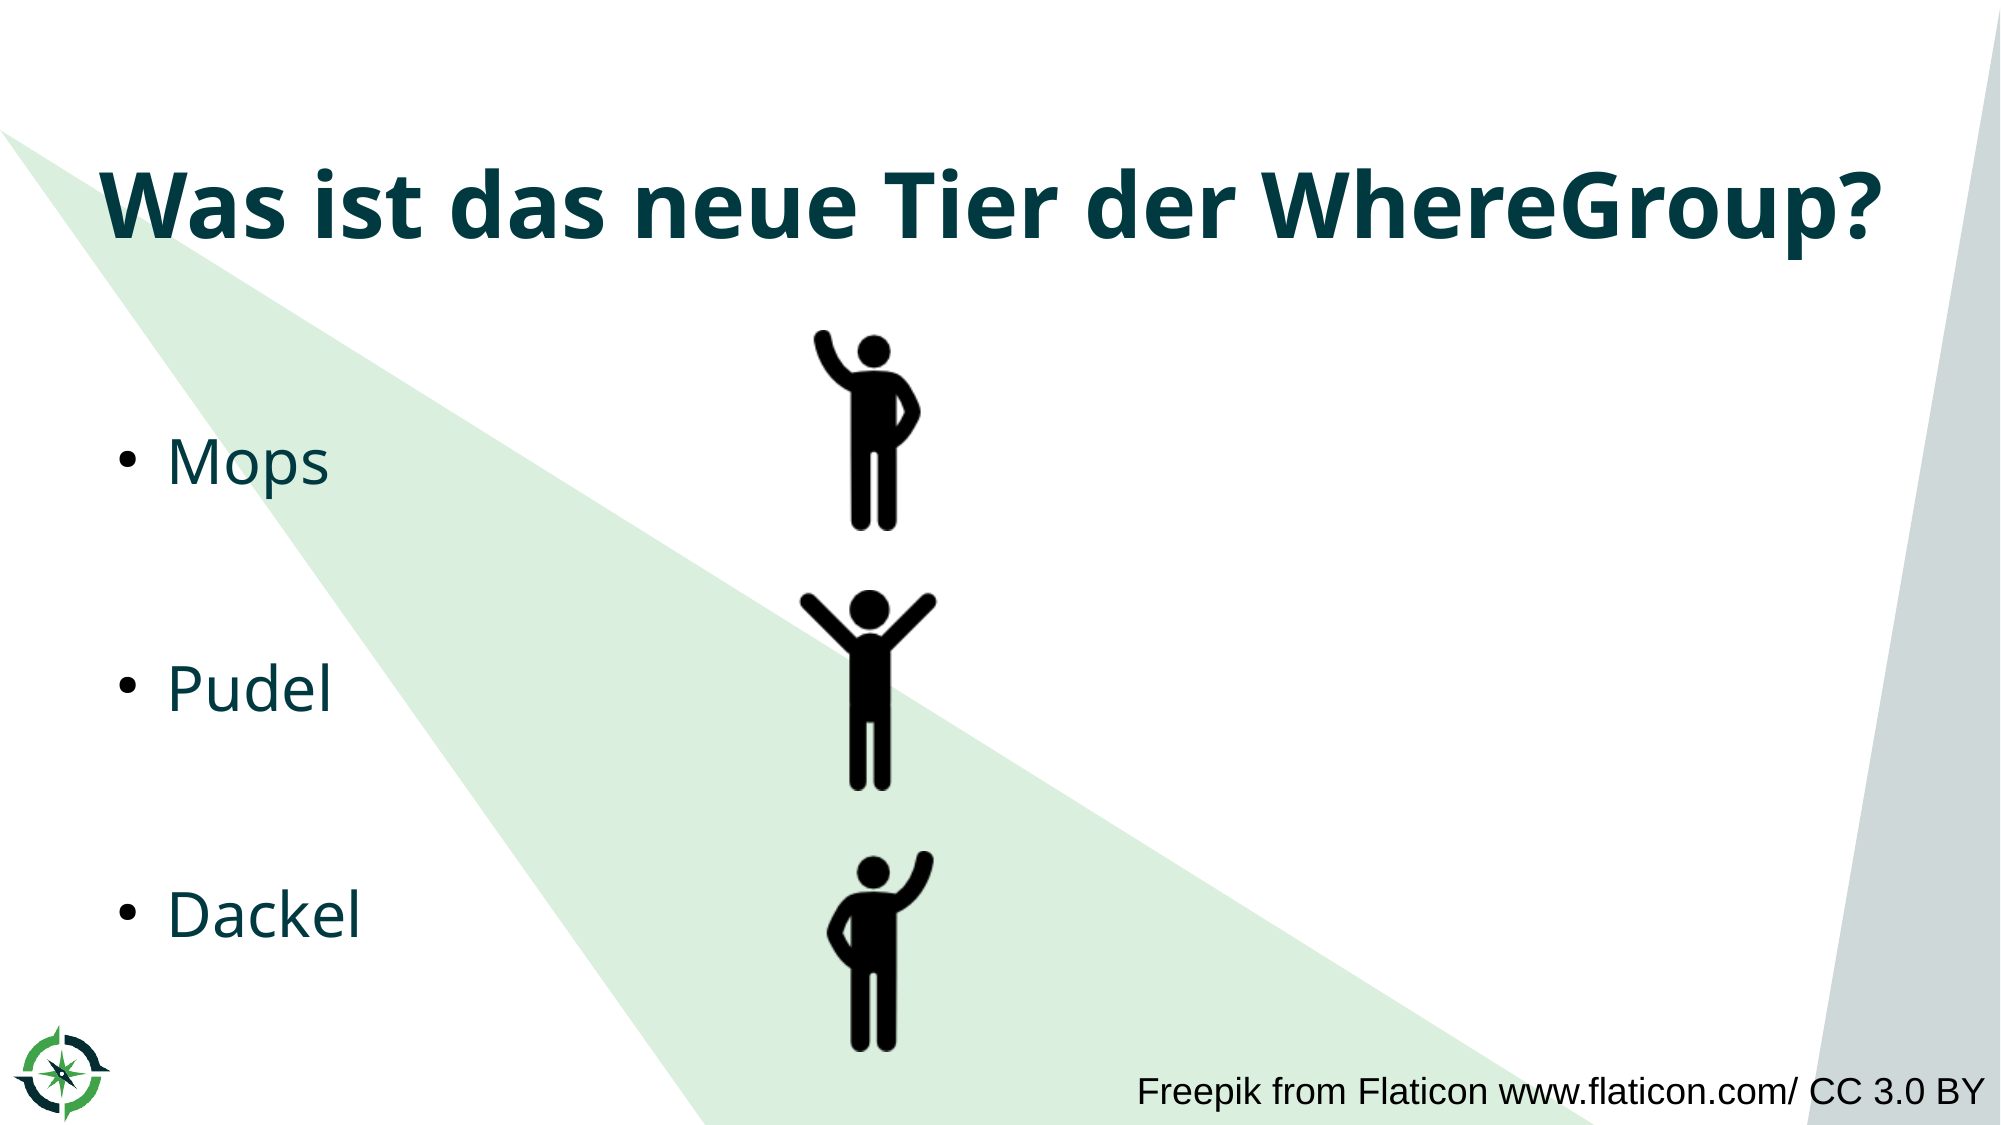

# Was ist das neue Tier der WhereGroup?
Mops
Pudel
Dackel
Freepik from Flaticon www.flaticon.com/ CC 3.0 BY